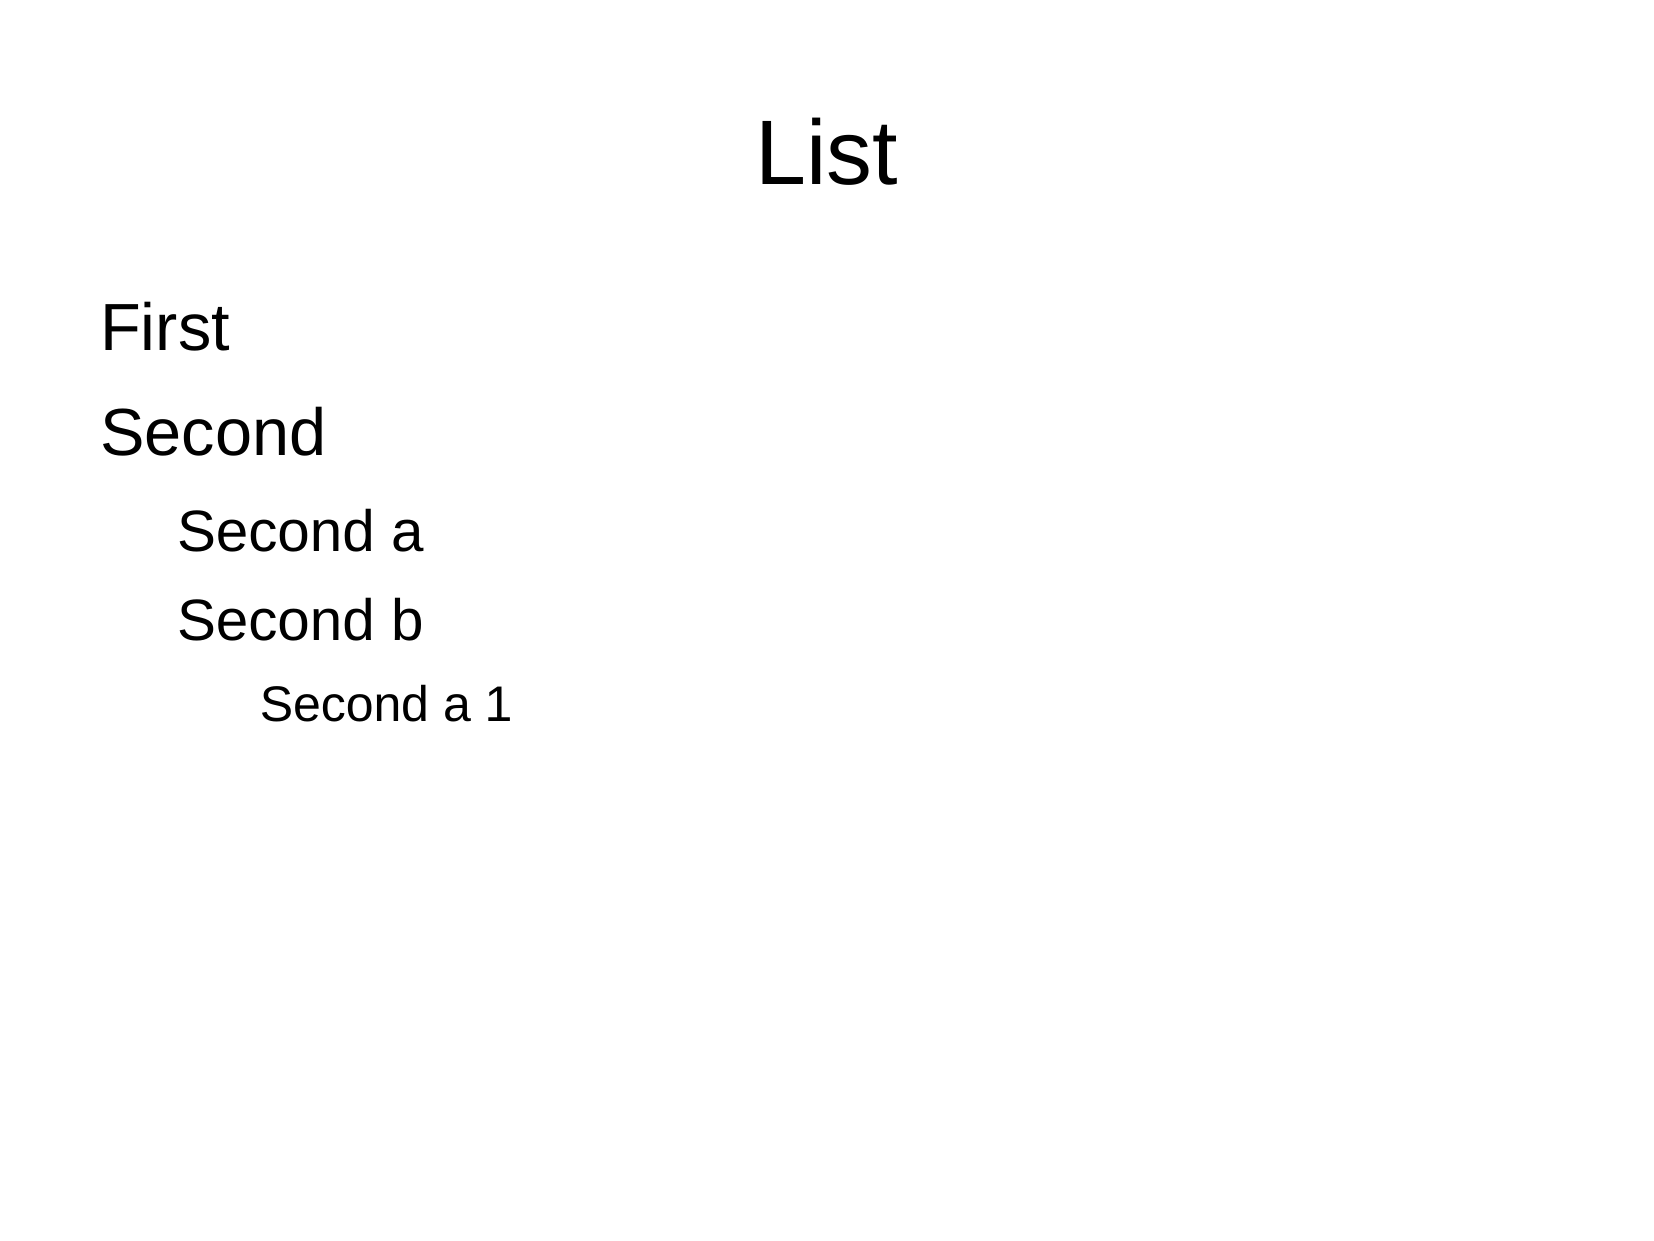

# List
First
Second
Second a
Second b
Second a 1